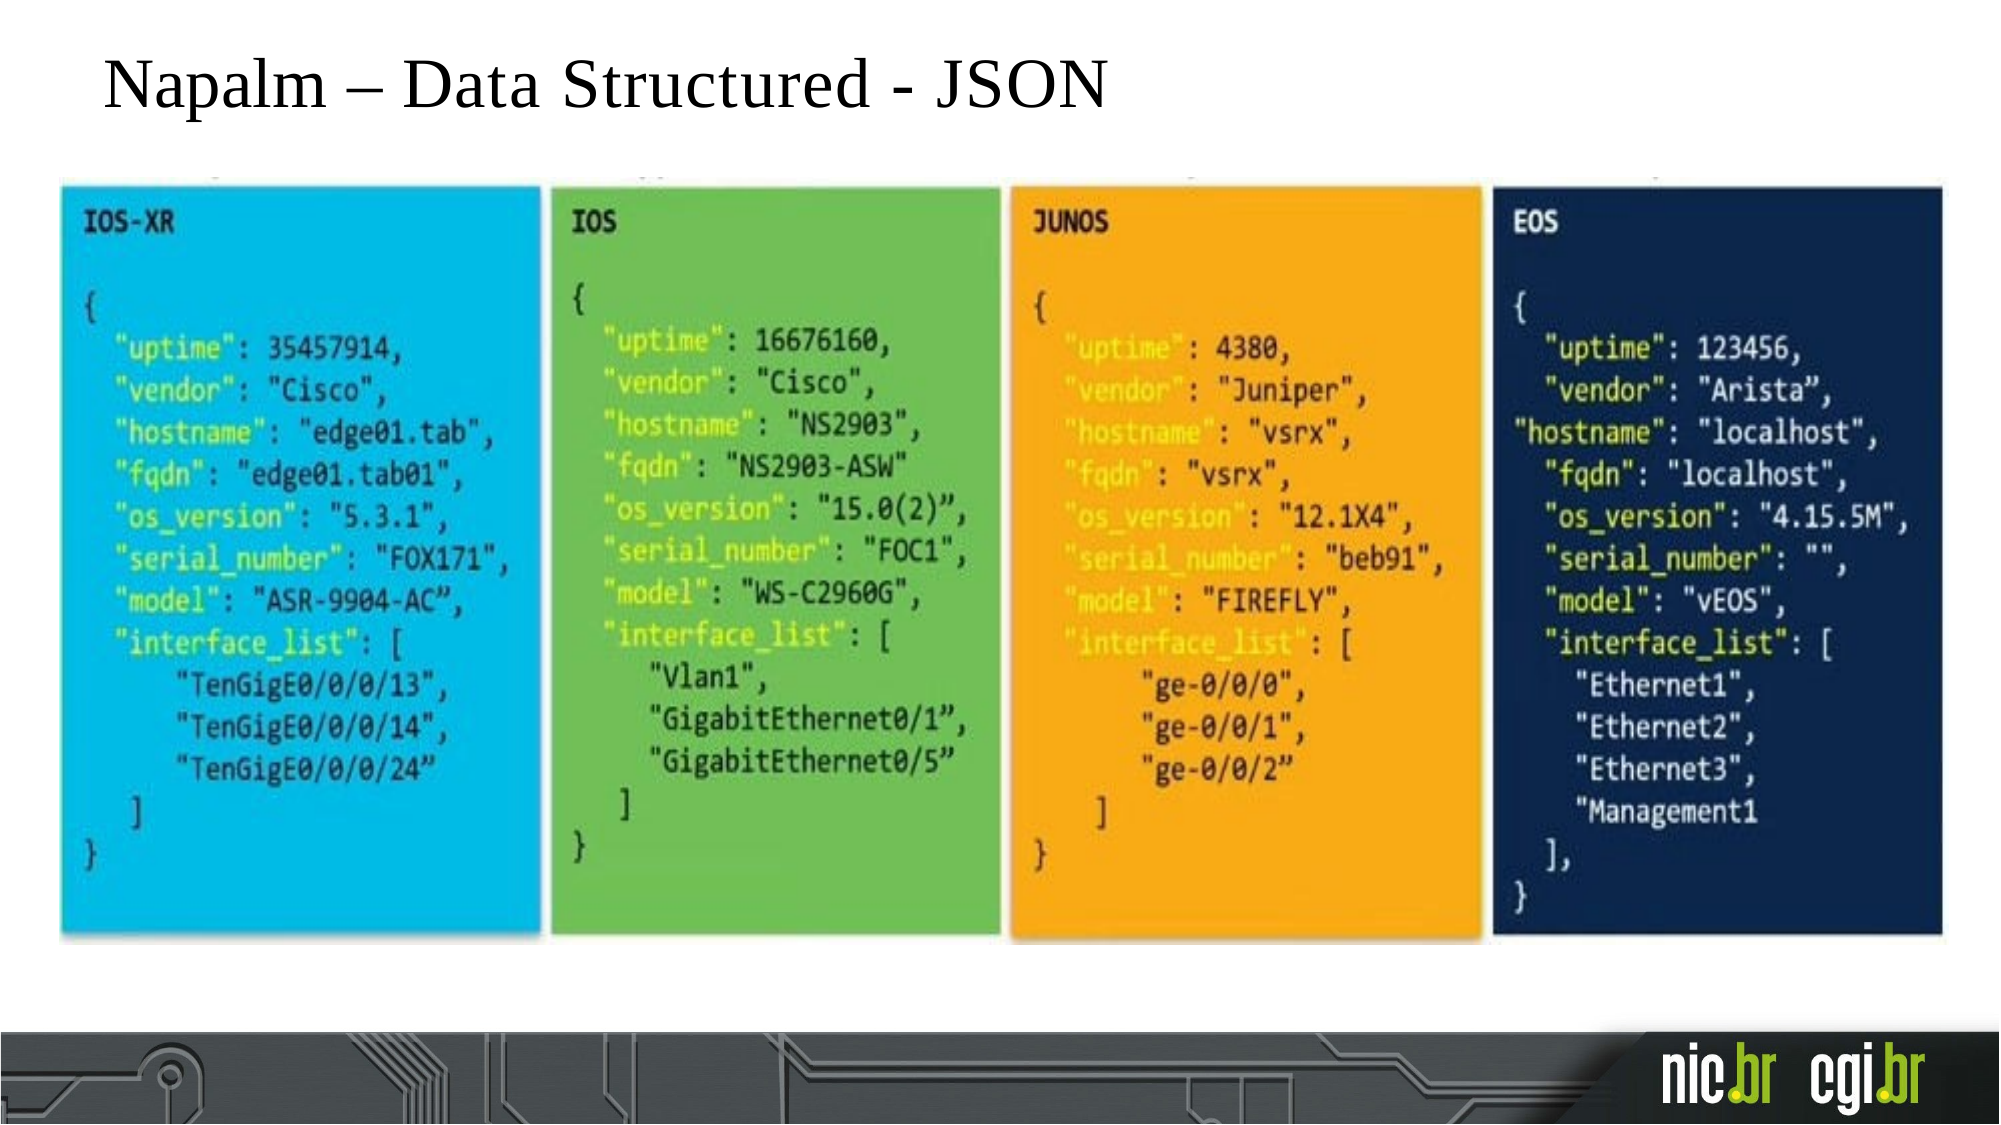

# Napalm – Data Structured - JSON